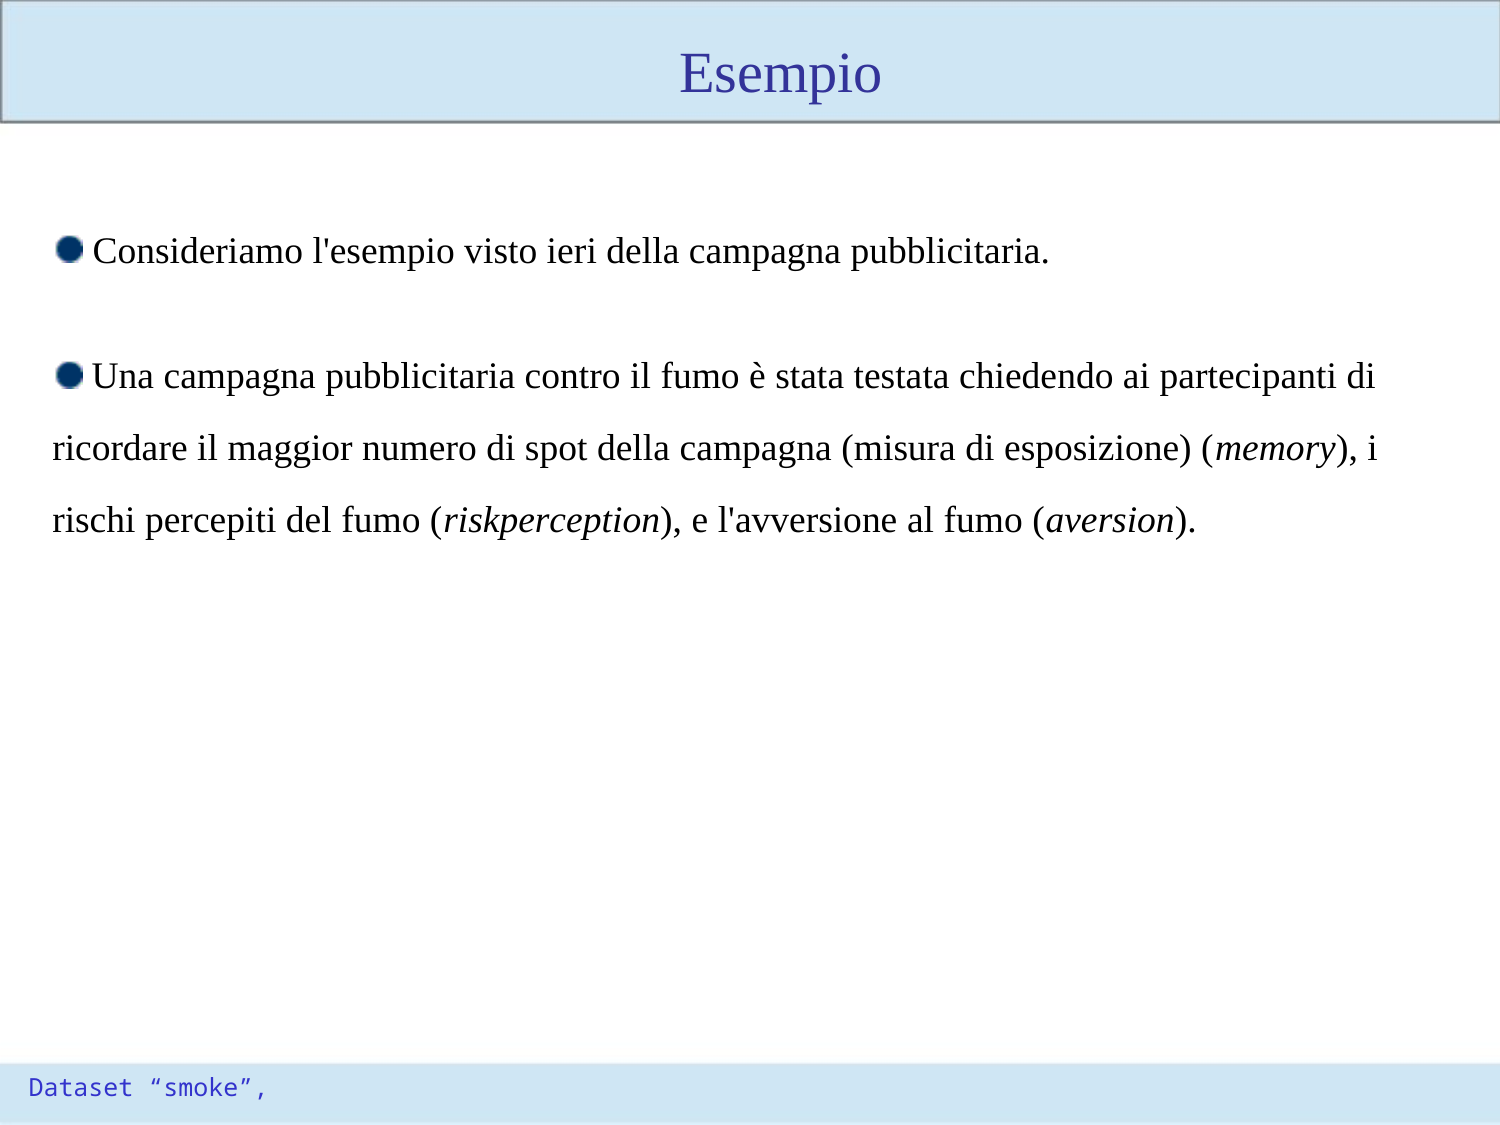

# Esempio
 Consideriamo l'esempio visto ieri della campagna pubblicitaria.
 Una campagna pubblicitaria contro il fumo è stata testata chiedendo ai partecipanti di ricordare il maggior numero di spot della campagna (misura di esposizione) (memory), i rischi percepiti del fumo (riskperception), e l'avversione al fumo (aversion).
Dataset “smoke”,